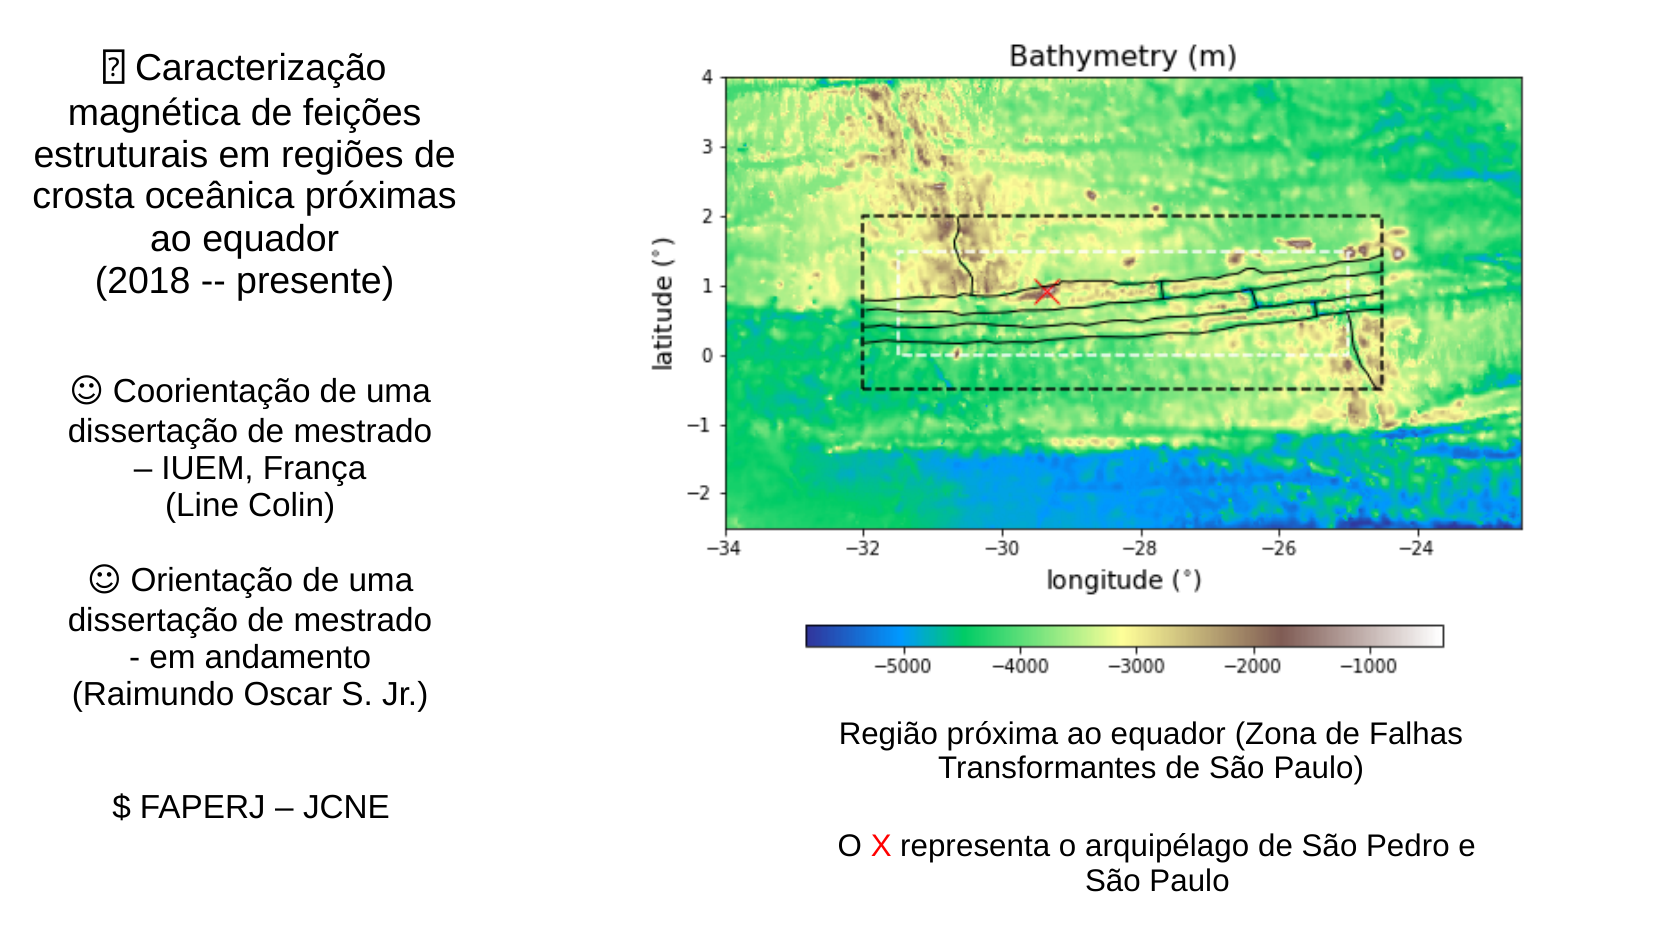

⍰ Caracterização magnética de feições estruturais em regiões de
crosta oceânica próximas ao equador
(2018 -- presente)
☺ Coorientação de uma dissertação de mestrado – IUEM, França
(Line Colin)
☺ Orientação de uma dissertação de mestrado
- em andamento
(Raimundo Oscar S. Jr.)
Região próxima ao equador (Zona de Falhas Transformantes de São Paulo)
$ FAPERJ – JCNE
O X representa o arquipélago de São Pedro e São Paulo